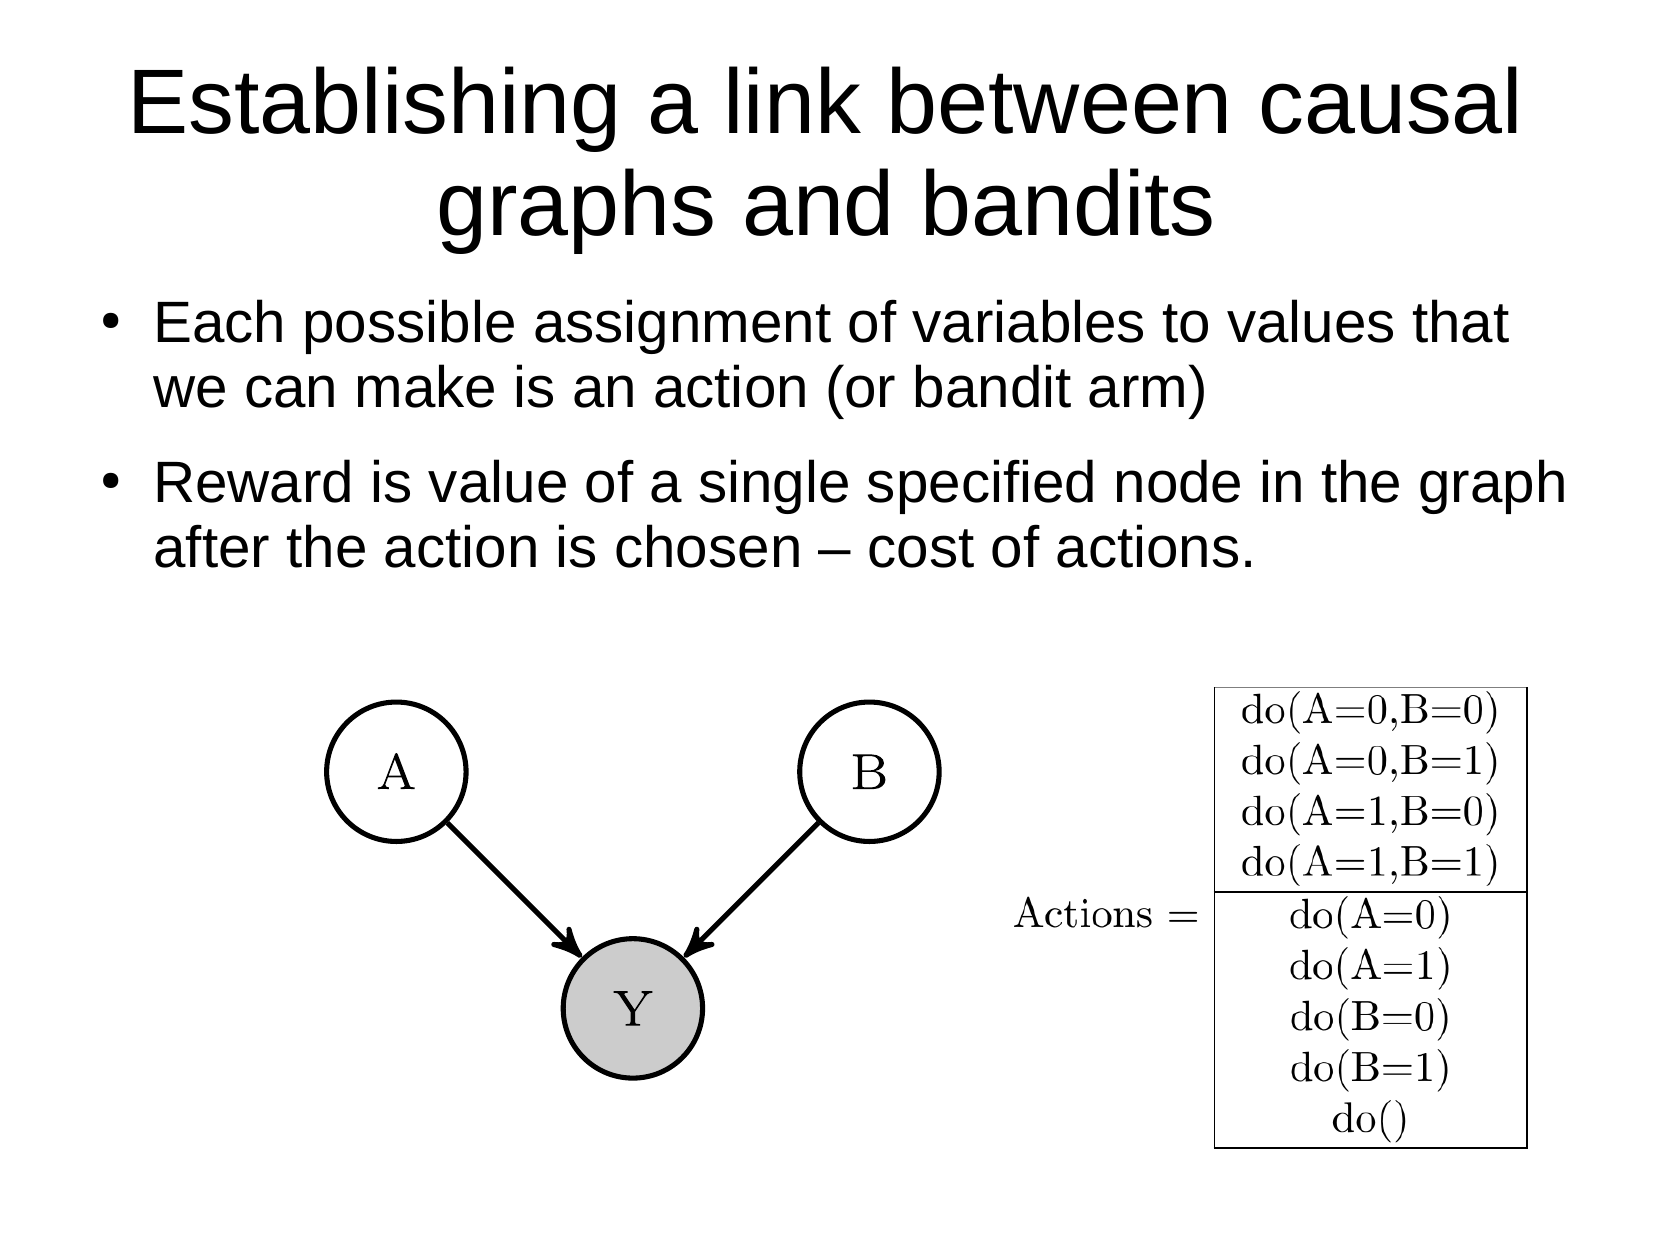

# Establishing a link between causal graphs and bandits
Each possible assignment of variables to values that we can make is an action (or bandit arm)
Reward is value of a single specified node in the graph after the action is chosen – cost of actions.